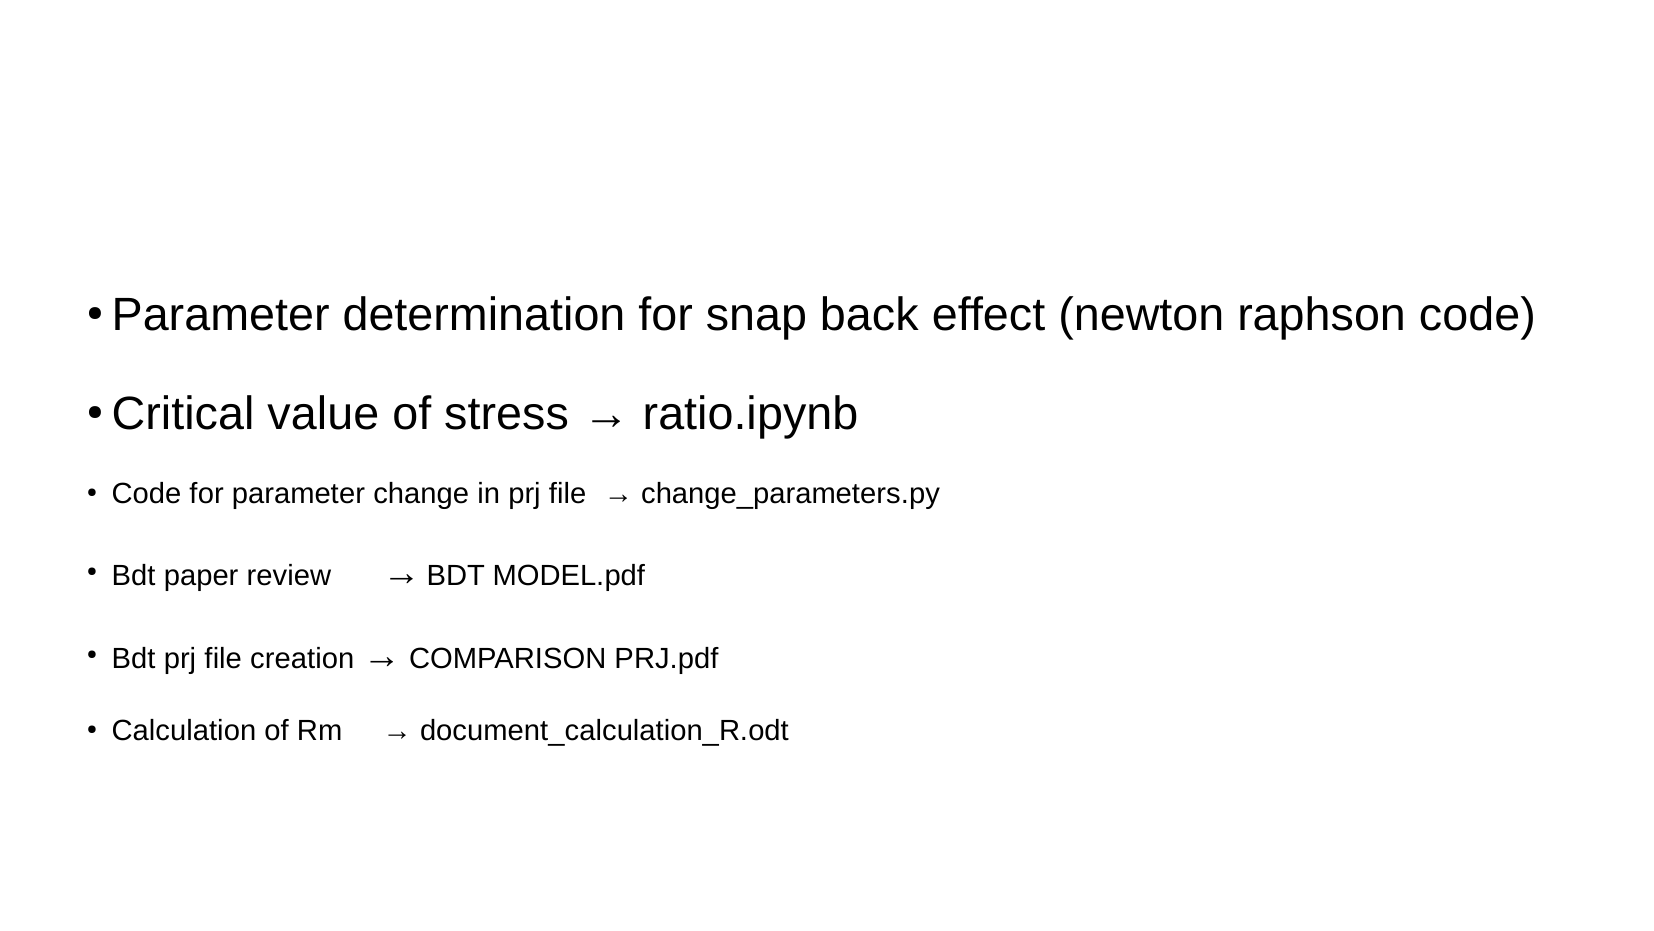

#
Parameter determination for snap back effect (newton raphson code)
Critical value of stress → ratio.ipynb
Code for parameter change in prj file → change_parameters.py
Bdt paper review	 →	BDT MODEL.pdf
Bdt prj file creation → COMPARISON PRJ.pdf
Calculation of Rm	 → document_calculation_R.odt